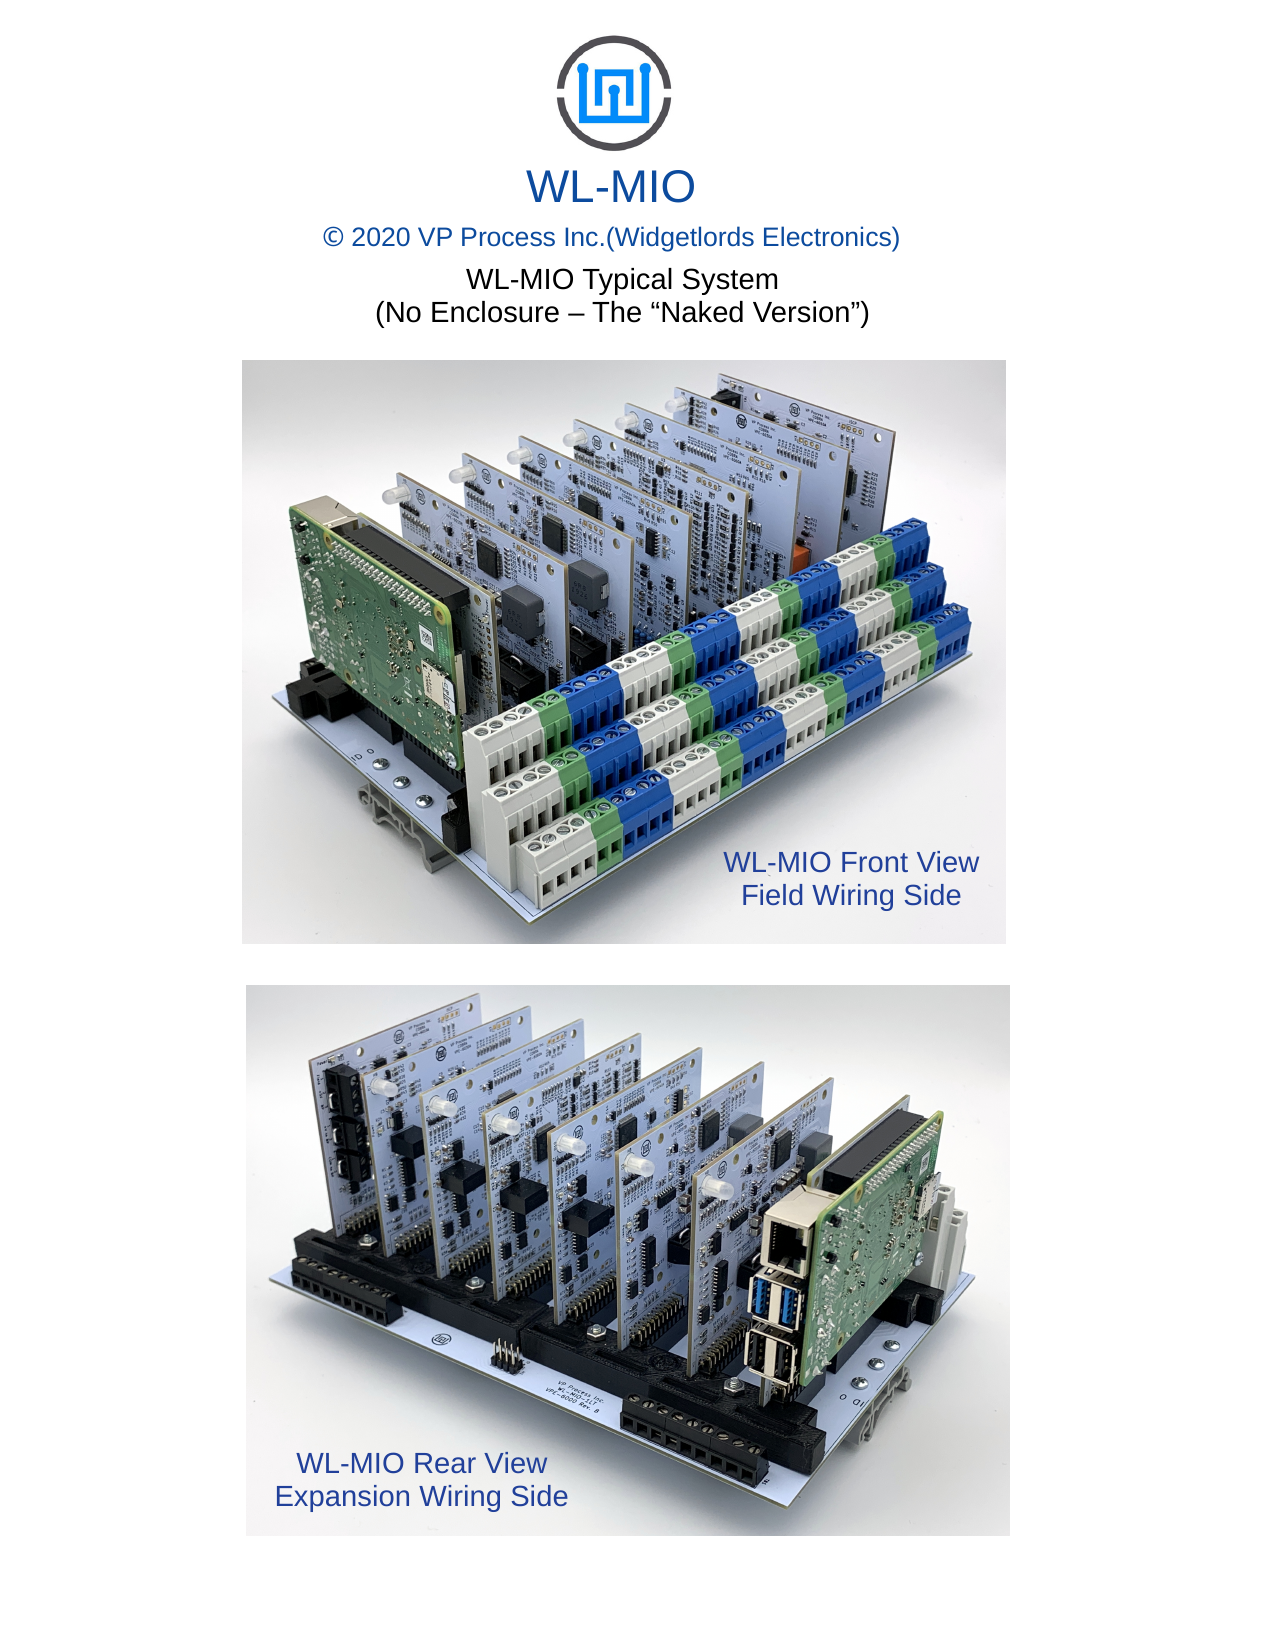

WL-MIO
© 2020 VP Process Inc.(Widgetlords Electronics)
WL-MIO Typical System
(No Enclosure – The “Naked Version”)
WL-MIO Front View
Field Wiring Side
WL-MIO Rear View
Expansion Wiring Side